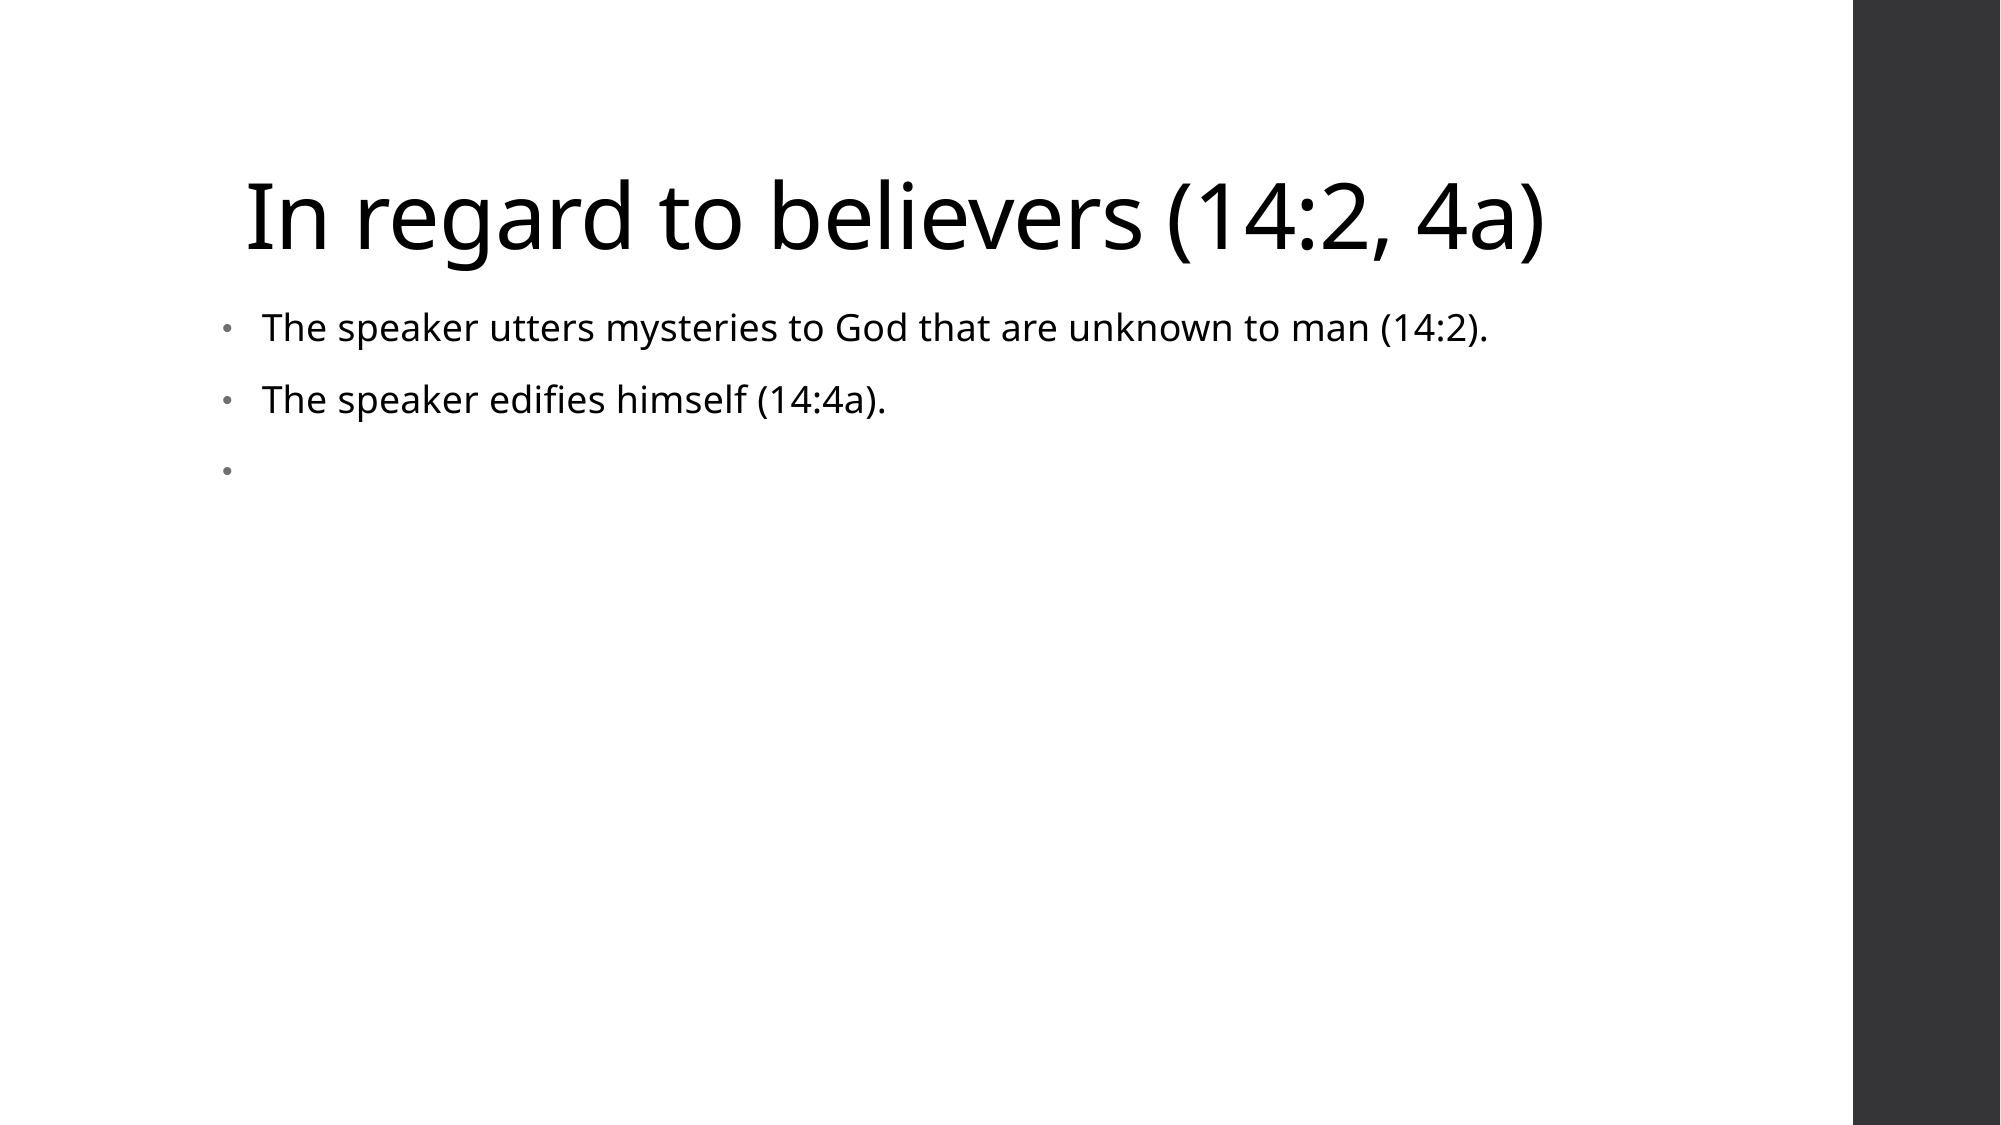

# In regard to believers (14:2, 4a)
 The speaker utters mysteries to God that are unknown to man (14:2).
 The speaker edifies himself (14:4a).